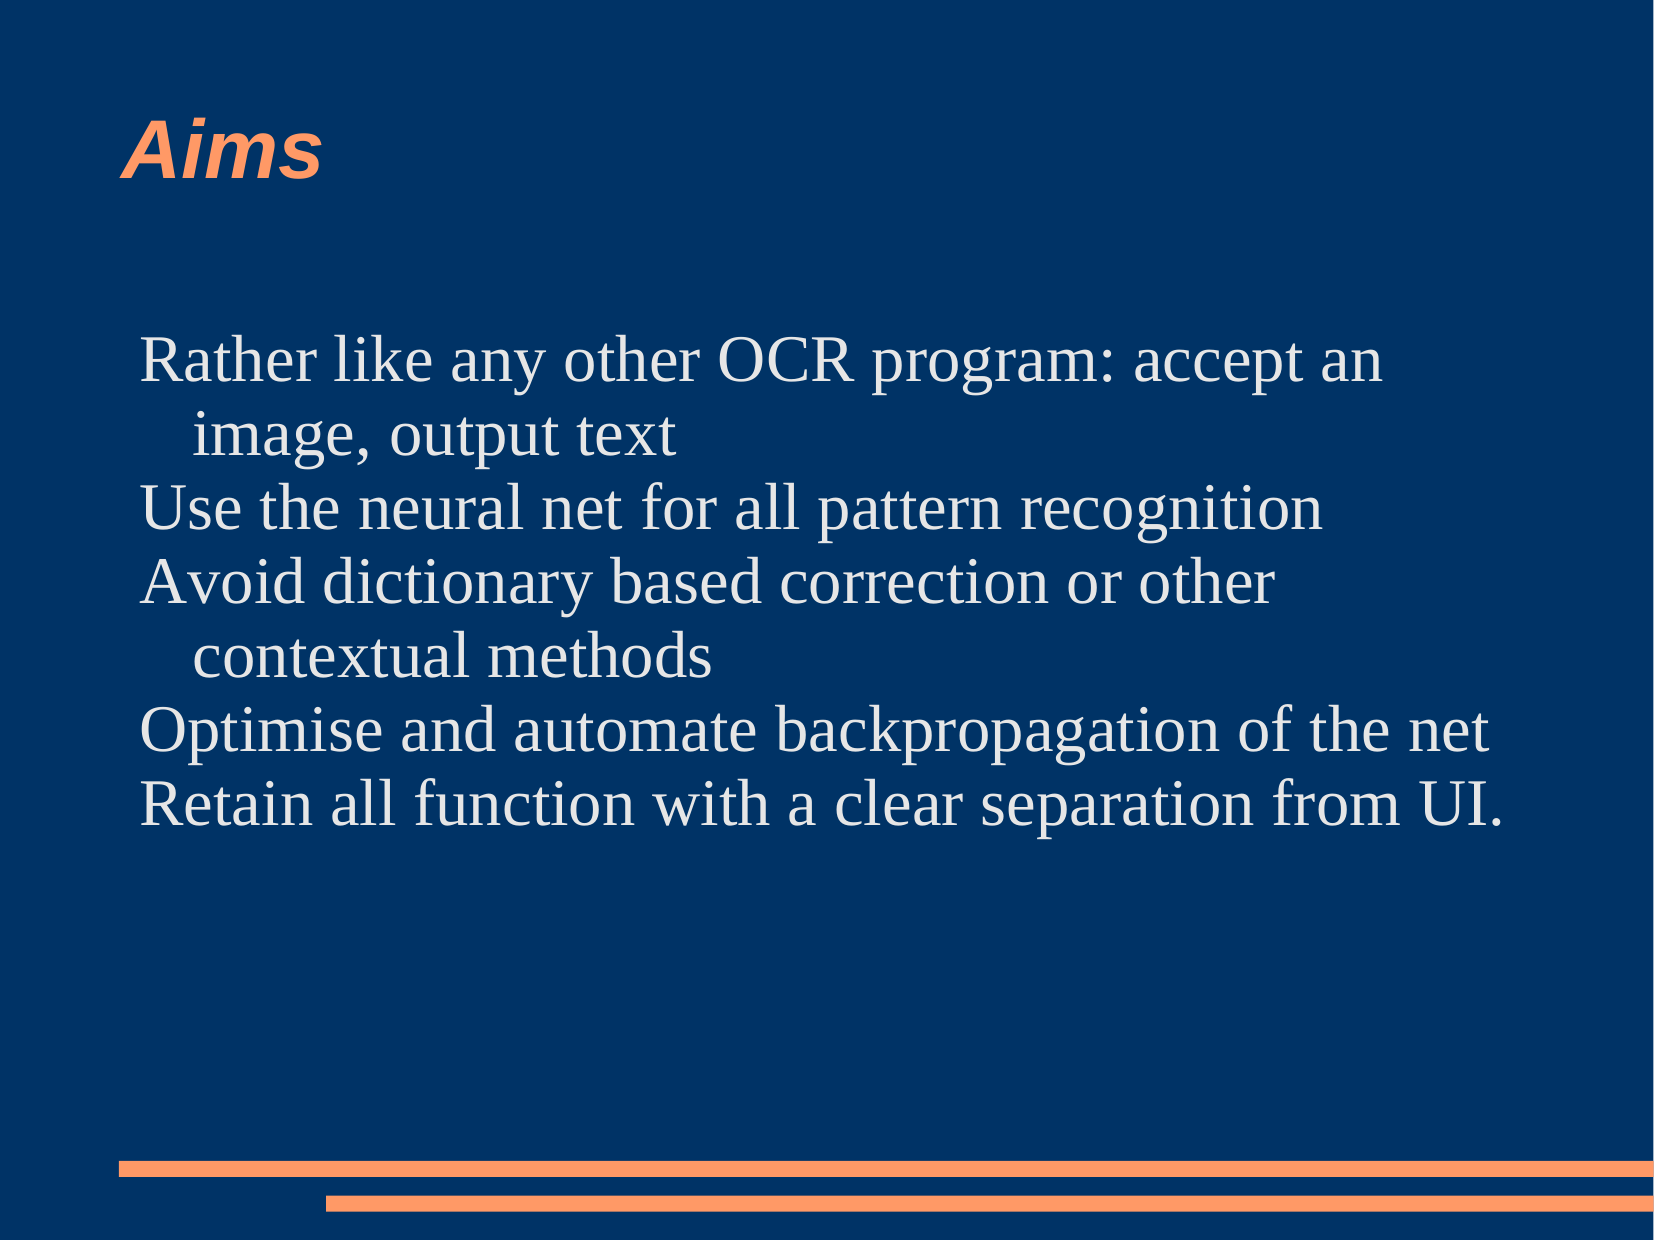

# Aims
Rather like any other OCR program: accept an image, output text
Use the neural net for all pattern recognition
Avoid dictionary based correction or other contextual methods
Optimise and automate backpropagation of the net
Retain all function with a clear separation from UI.